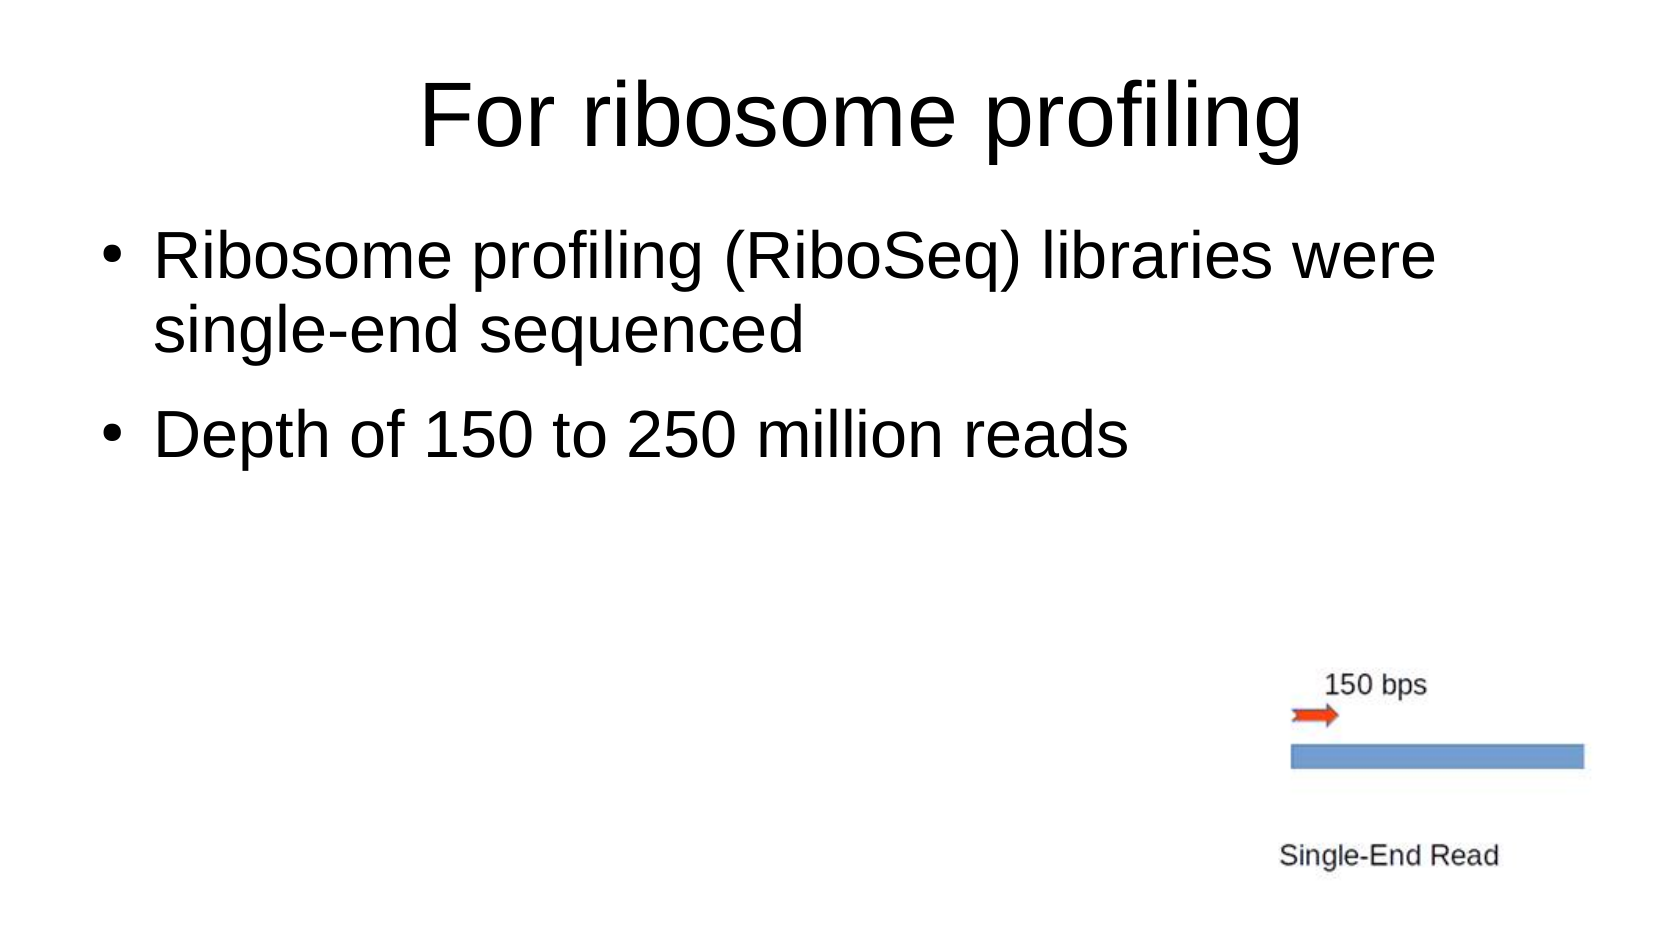

# For ribosome profiling
Ribosome profiling (RiboSeq) libraries were single-end sequenced
Depth of 150 to 250 million reads